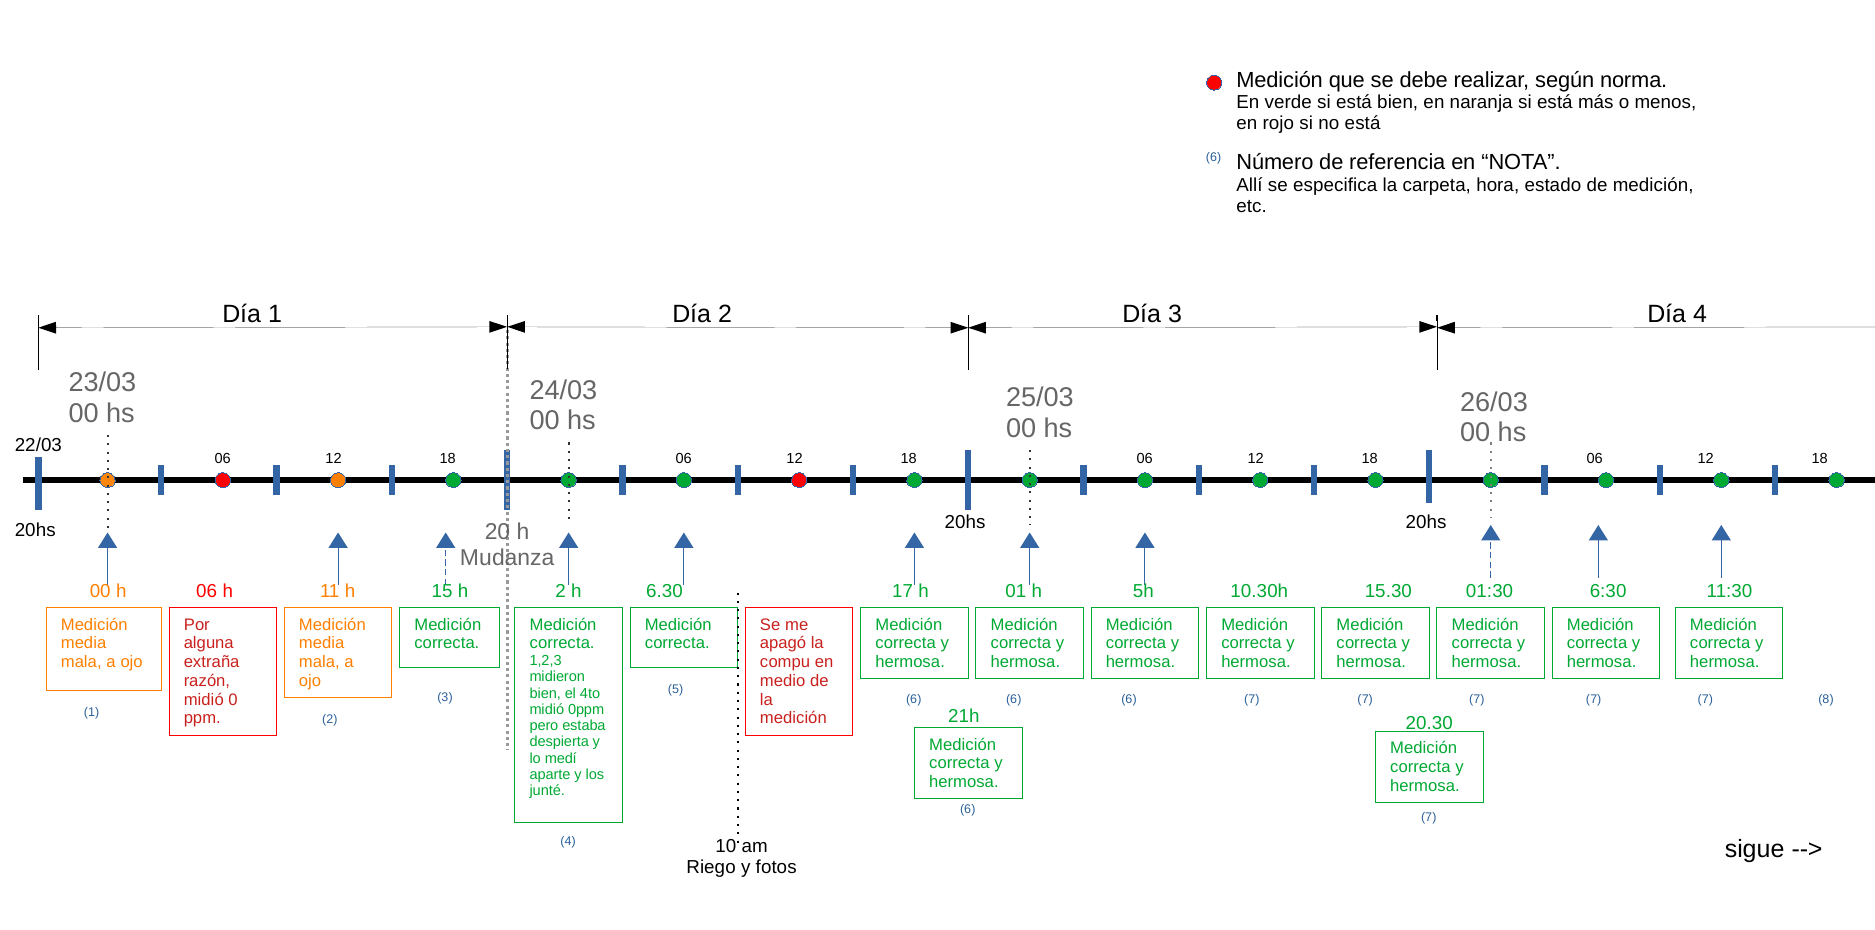

Medición que se debe realizar, según norma.
En verde si está bien, en naranja si está más o menos, en rojo si no está
(6)
Número de referencia en “NOTA”.
Allí se especifica la carpeta, hora, estado de medición, etc.
Día 1						Día 2						Día 3							Día 4
23/03
00 hs
24/03
00 hs
25/03
00 hs
26/03
00 hs
20hs
20hs
22/03
20hs
06	 12		18
06	 12		18
06	 12		18			06	 12		18
20 h
Mudanza
00 h	 06 h		 11 h	 15 h	 2 h	 6.30			 17 h	 01 h	 5h	 10.30h		15.30	 01:30		6:30	 11:30
Medición media mala, a ojo
Por alguna extraña razón, midió 0 ppm.
Medición media mala, a ojo
Medición correcta.
Medición correcta. 1,2,3 midieron bien, el 4to midió 0ppm pero estaba despierta y lo medí aparte y los junté.
Medición correcta.
Se me apagó la compu en medio de la medición
Medición correcta y hermosa.
Medición correcta y hermosa.
Medición correcta y hermosa.
Medición correcta y hermosa.
Medición correcta y hermosa.
Medición correcta y hermosa.
Medición correcta y hermosa.
Medición correcta y hermosa.
(5)
(3)
(6)
 21h
(6)
(6)
(7)	 (7)		(7)	 (7)	 	 (7)	 (8)
(1)
(2)
20.30
Medición correcta y hermosa.
Medición correcta y hermosa.
(6)
(7)
(4)
sigue -->
10 am
Riego y fotos